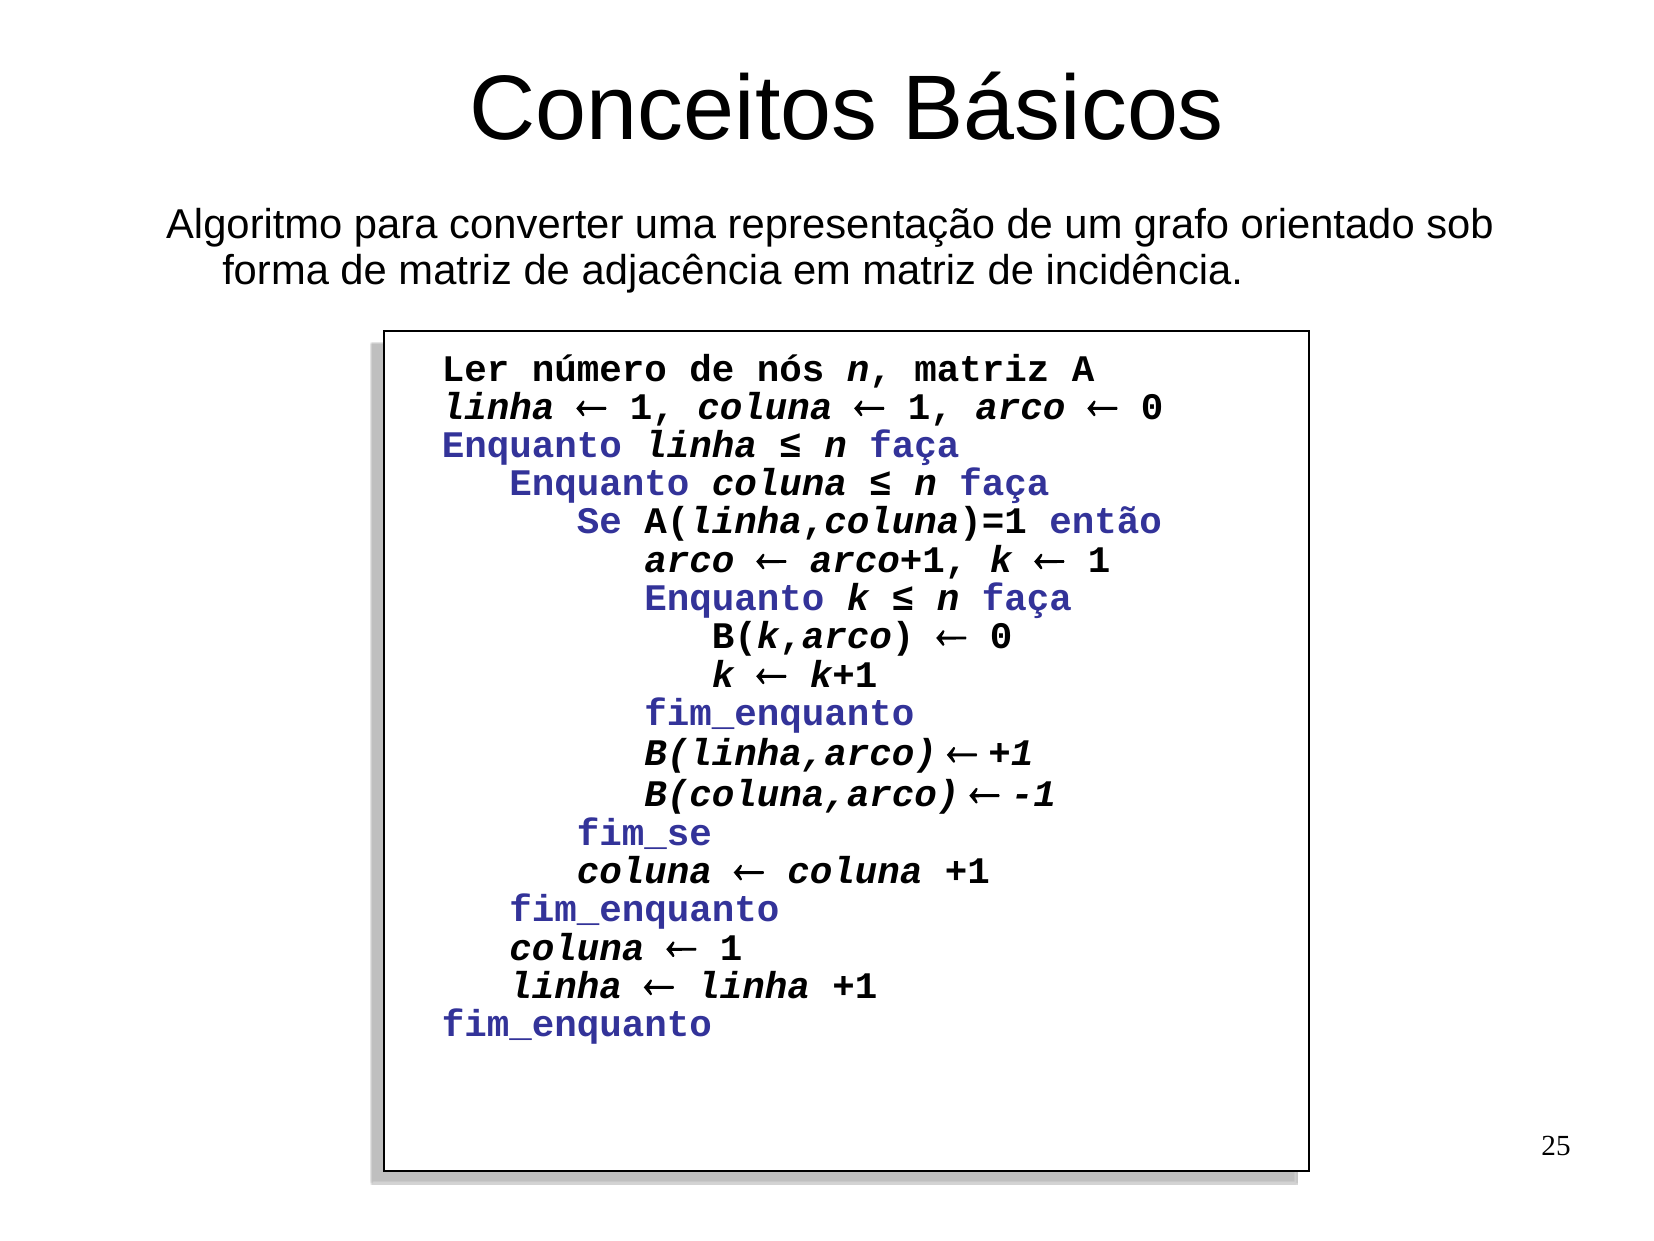

# Conceitos Básicos
Algoritmo para converter uma representação de um grafo orientado sob forma de matriz de adjacência em matriz de incidência.
Ler número de nós n, matriz A
linha  1, coluna  1, arco  0
Enquanto linha ≤ n faça
 Enquanto coluna ≤ n faça
 Se A(linha,coluna)=1 então
 arco  arco+1, k  1
 Enquanto k ≤ n faça
 B(k,arco)  0
 k  k+1
 fim_enquanto
 B(linha,arco)  +1
 B(coluna,arco)  -1
 fim_se
 coluna  coluna +1
 fim_enquanto
 coluna  1
 linha  linha +1
fim_enquanto
25